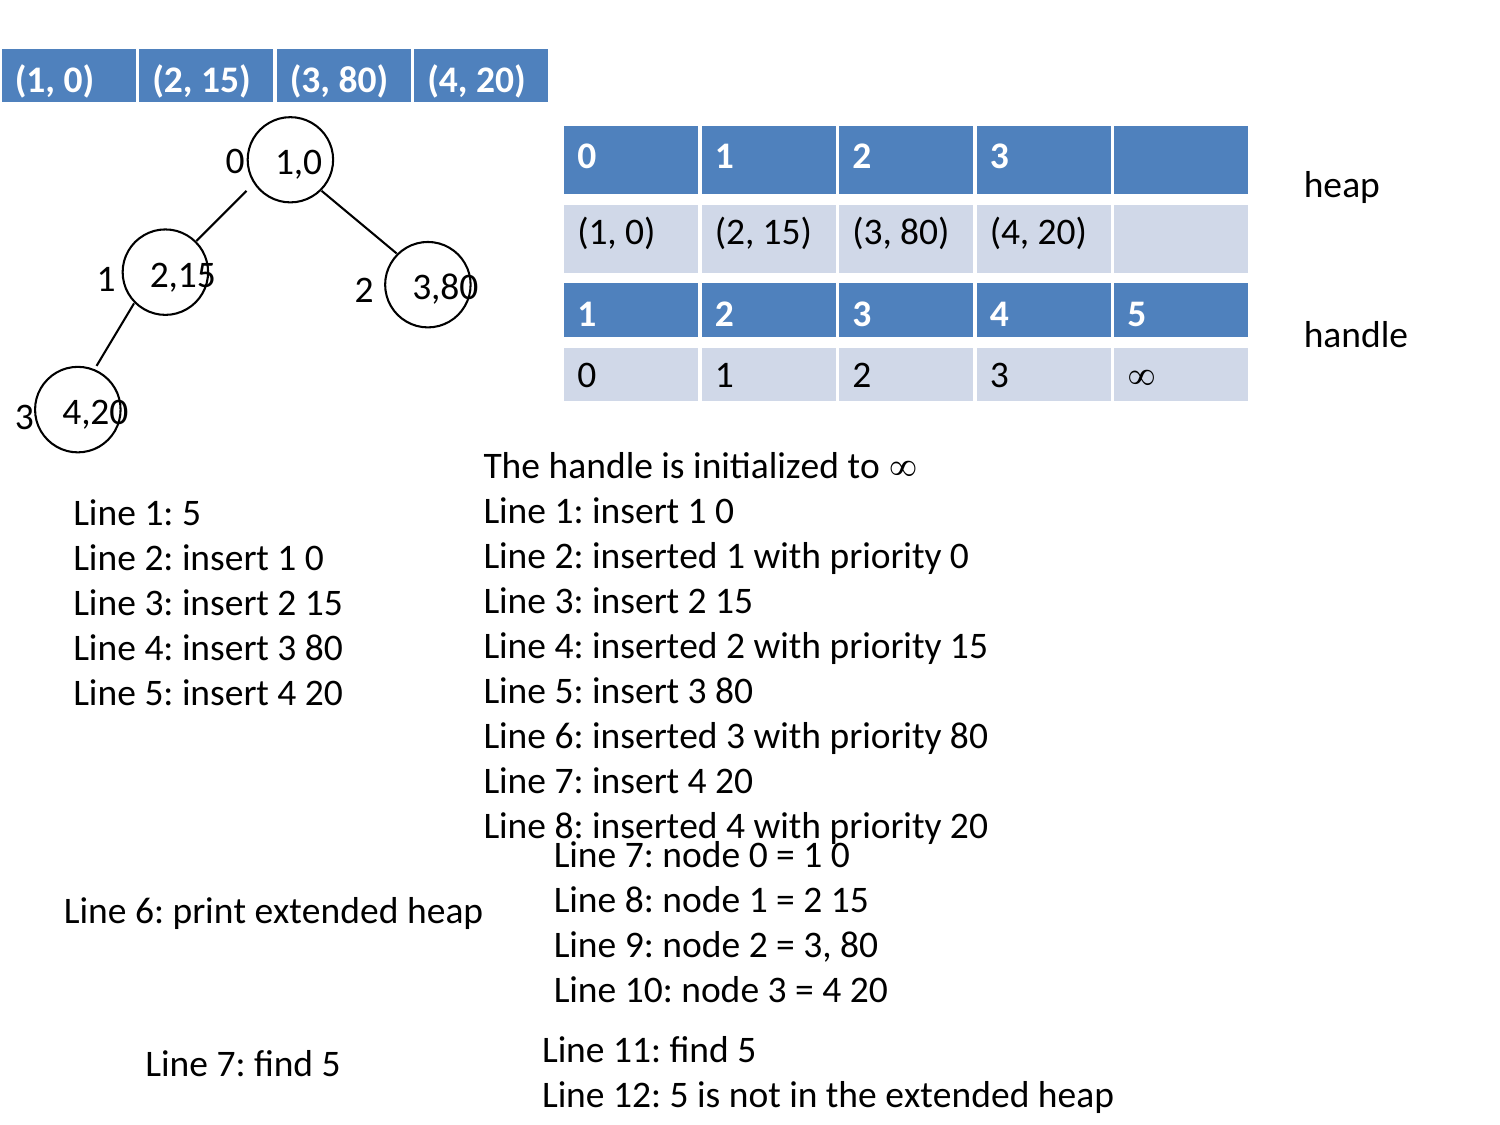

| (1, 0) | (2, 15) | (3, 80) | (4, 20) |
| --- | --- | --- | --- |
1,0
| 0 | 1 | 2 | 3 | |
| --- | --- | --- | --- | --- |
| (1, 0) | (2, 15) | (3, 80) | (4, 20) | |
0
heap
2,15
3,80
1
2
| 1 | 2 | 3 | 4 | 5 |
| --- | --- | --- | --- | --- |
| 0 | 1 | 2 | 3 |  |
handle
4,20
3
The handle is initialized to 
Line 1: insert 1 0
Line 2: inserted 1 with priority 0
Line 3: insert 2 15
Line 4: inserted 2 with priority 15
Line 5: insert 3 80
Line 6: inserted 3 with priority 80
Line 7: insert 4 20
Line 8: inserted 4 with priority 20
Line 1: 5
Line 2: insert 1 0
Line 3: insert 2 15
Line 4: insert 3 80
Line 5: insert 4 20
Line 7: node 0 = 1 0
Line 8: node 1 = 2 15
Line 9: node 2 = 3, 80
Line 10: node 3 = 4 20
Line 6: print extended heap
Line 11: find 5
Line 12: 5 is not in the extended heap
Line 7: find 5